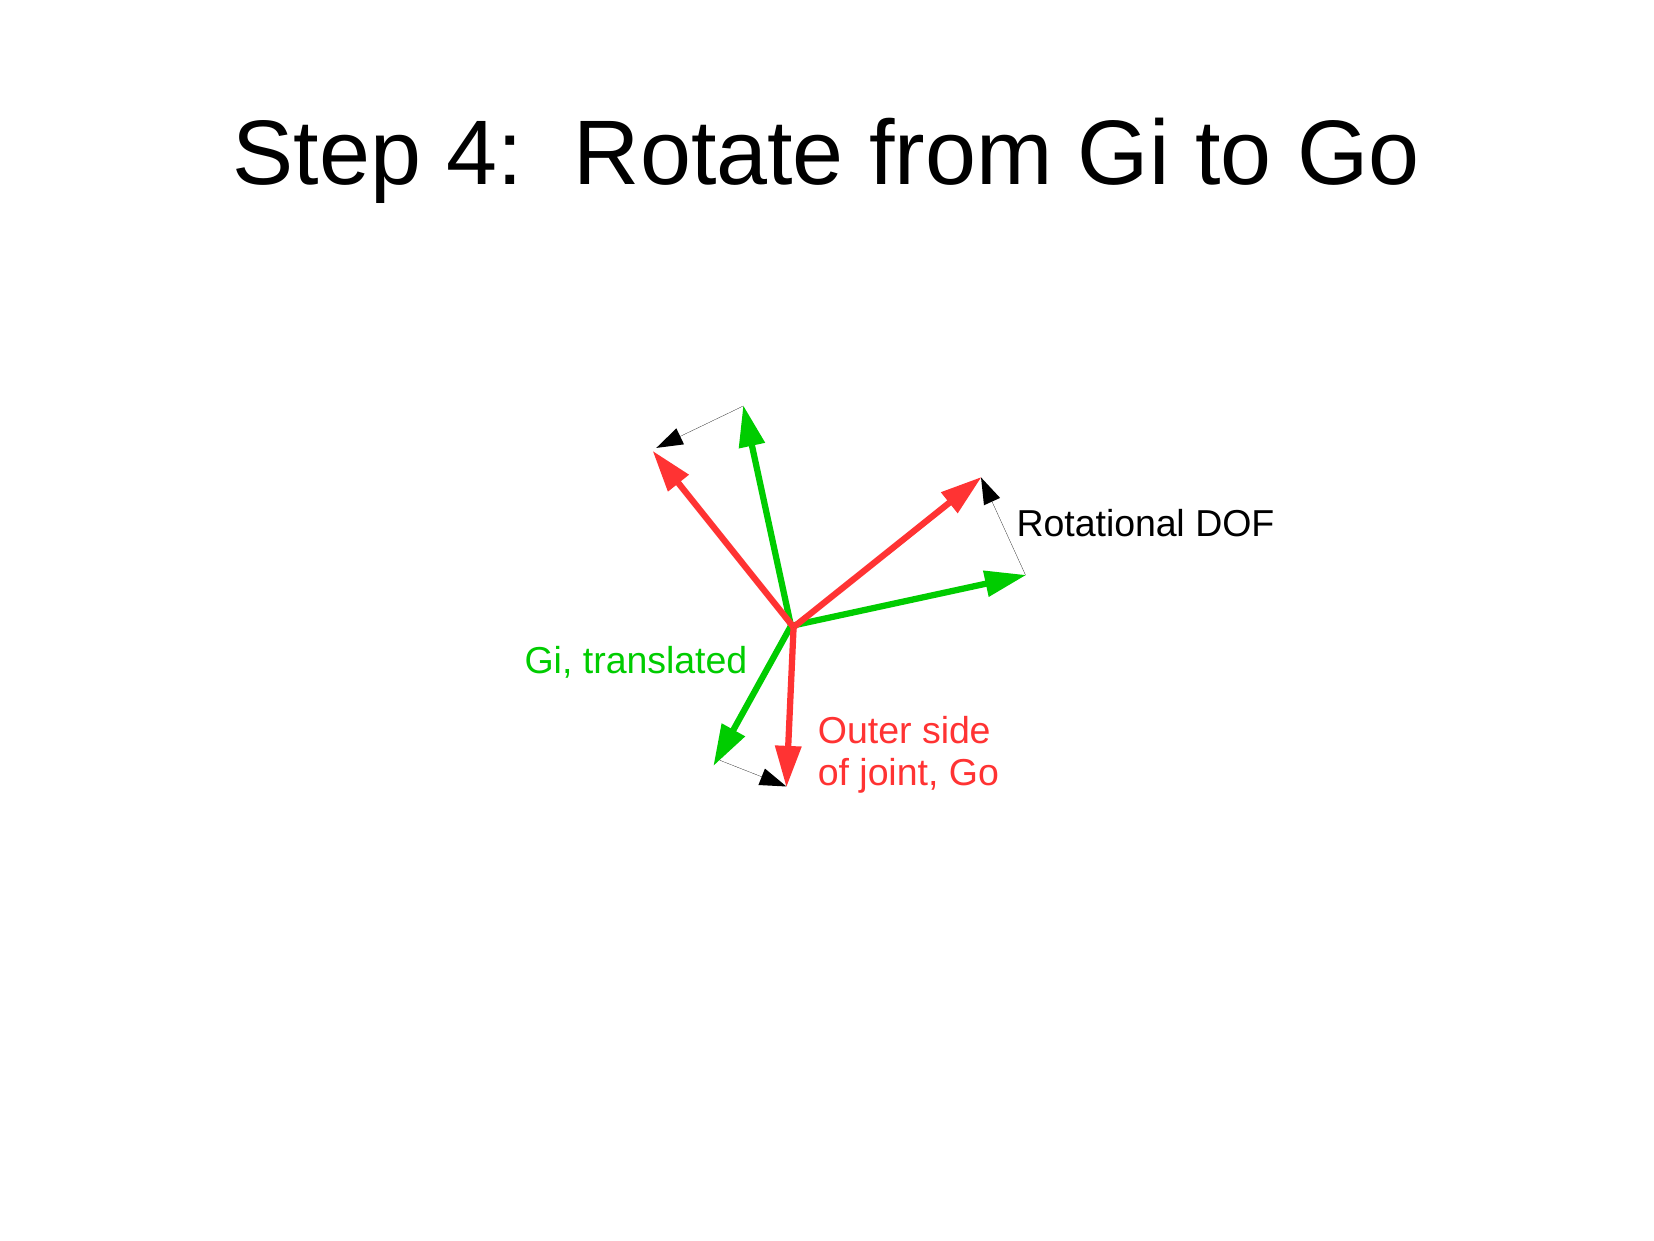

# Step 4: Rotate from Gi to Go
Rotational DOF
Gi, translated
Outer side
of joint, Go